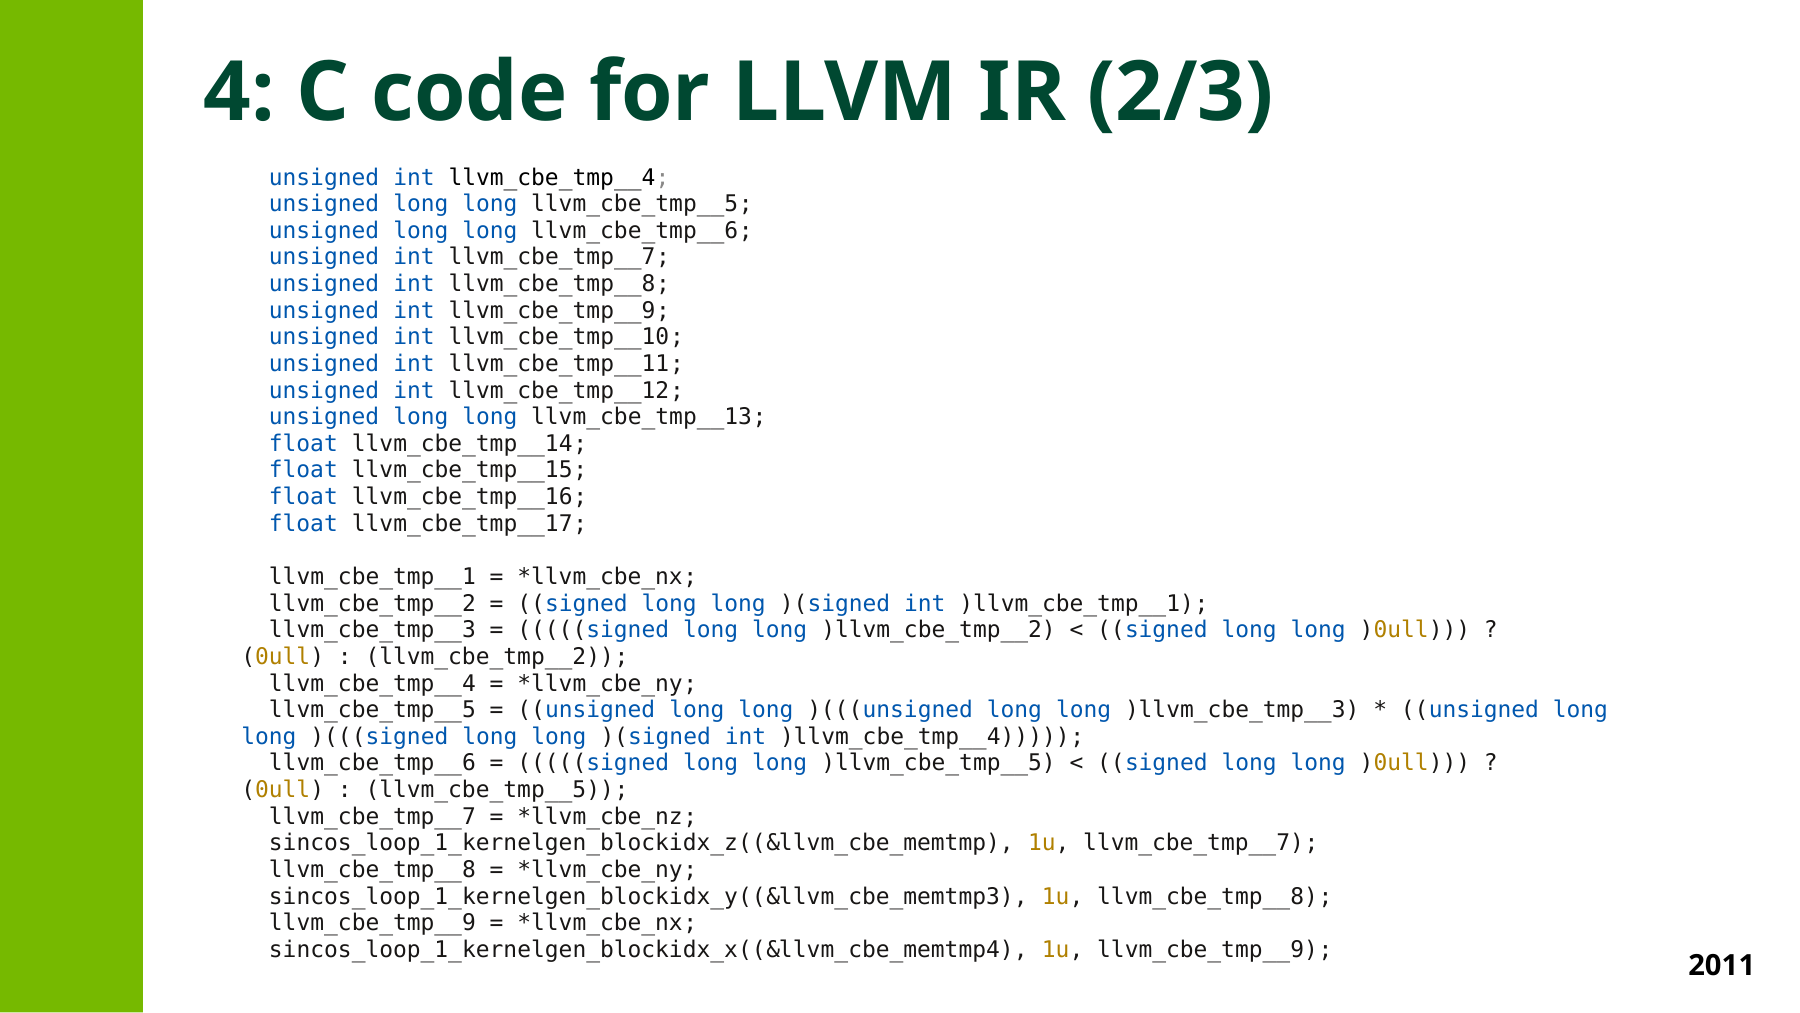

# 4: C code for LLVM IR (2/3)